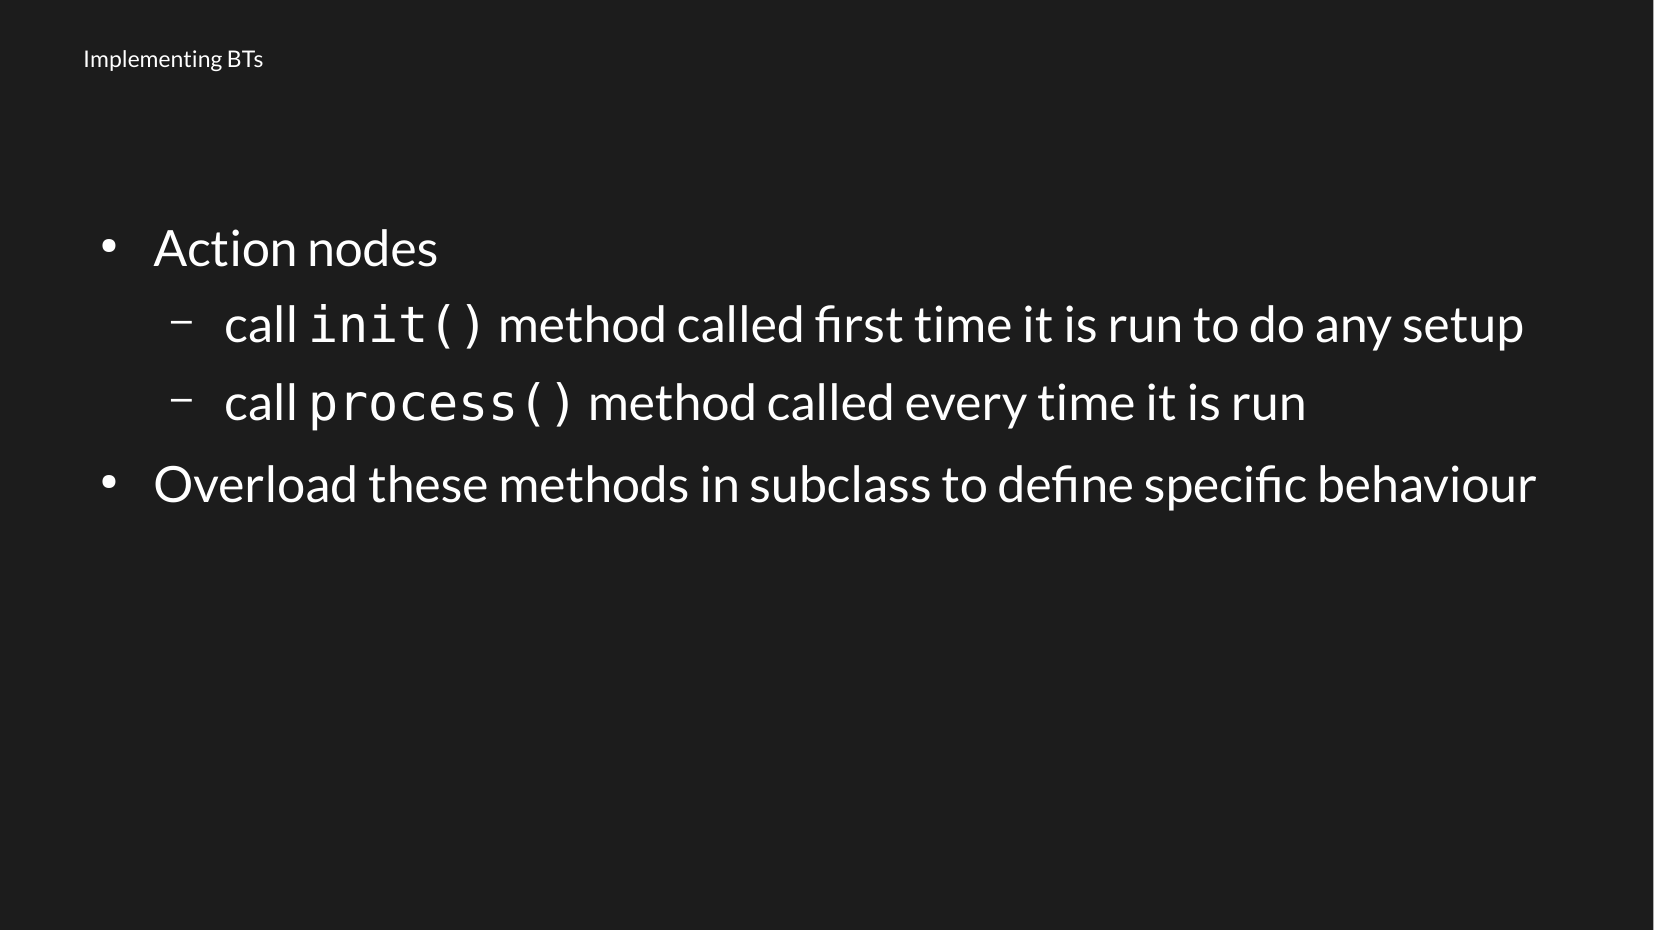

# Implementing BTs
Action nodes
call init() method called first time it is run to do any setup
call process() method called every time it is run
Overload these methods in subclass to define specific behaviour